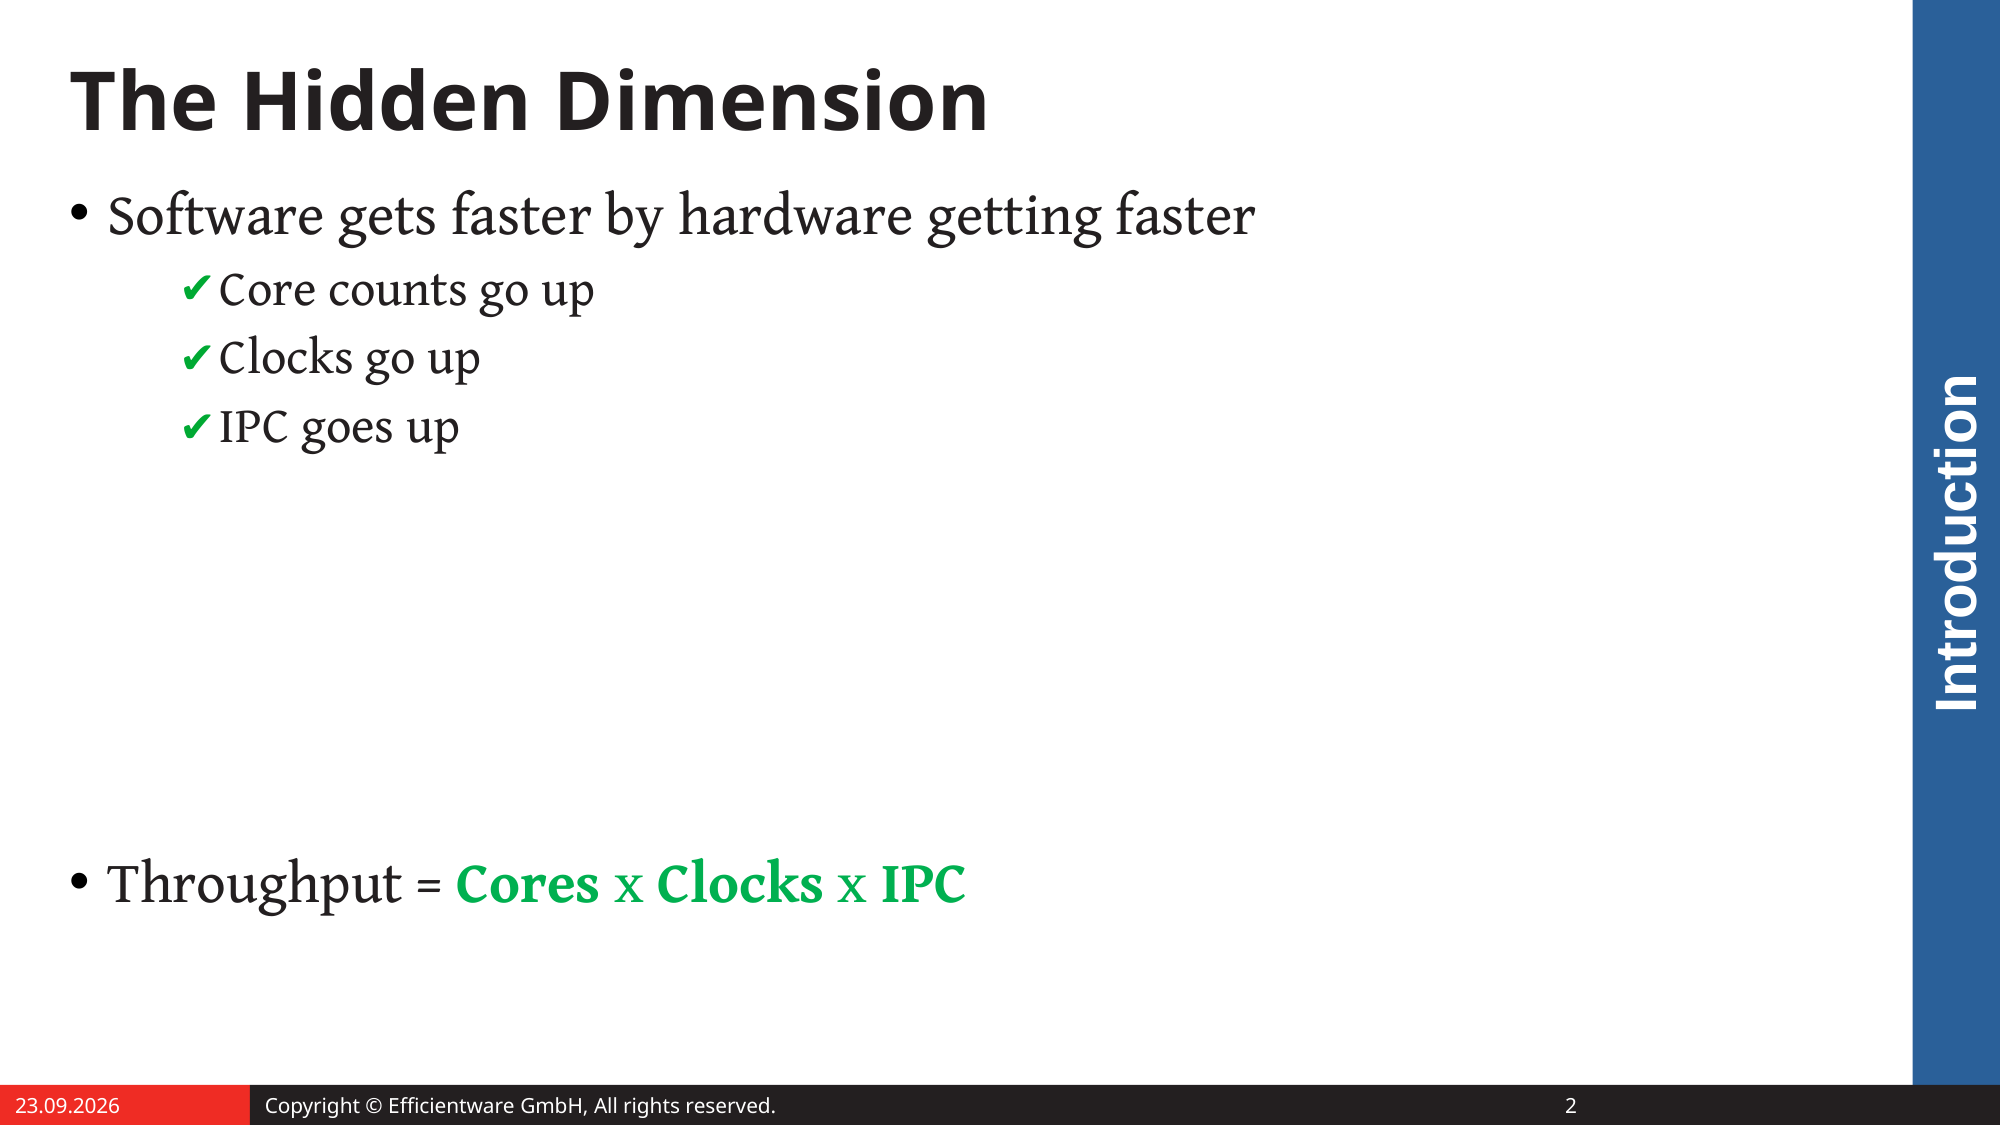

# The Hidden Dimension
Software gets faster by hardware getting faster
Core counts go up
Clocks go up
IPC goes up
Throughput = Cores x Clocks x IPC
Introduction
Copyright © Efficientware GmbH, All rights reserved.